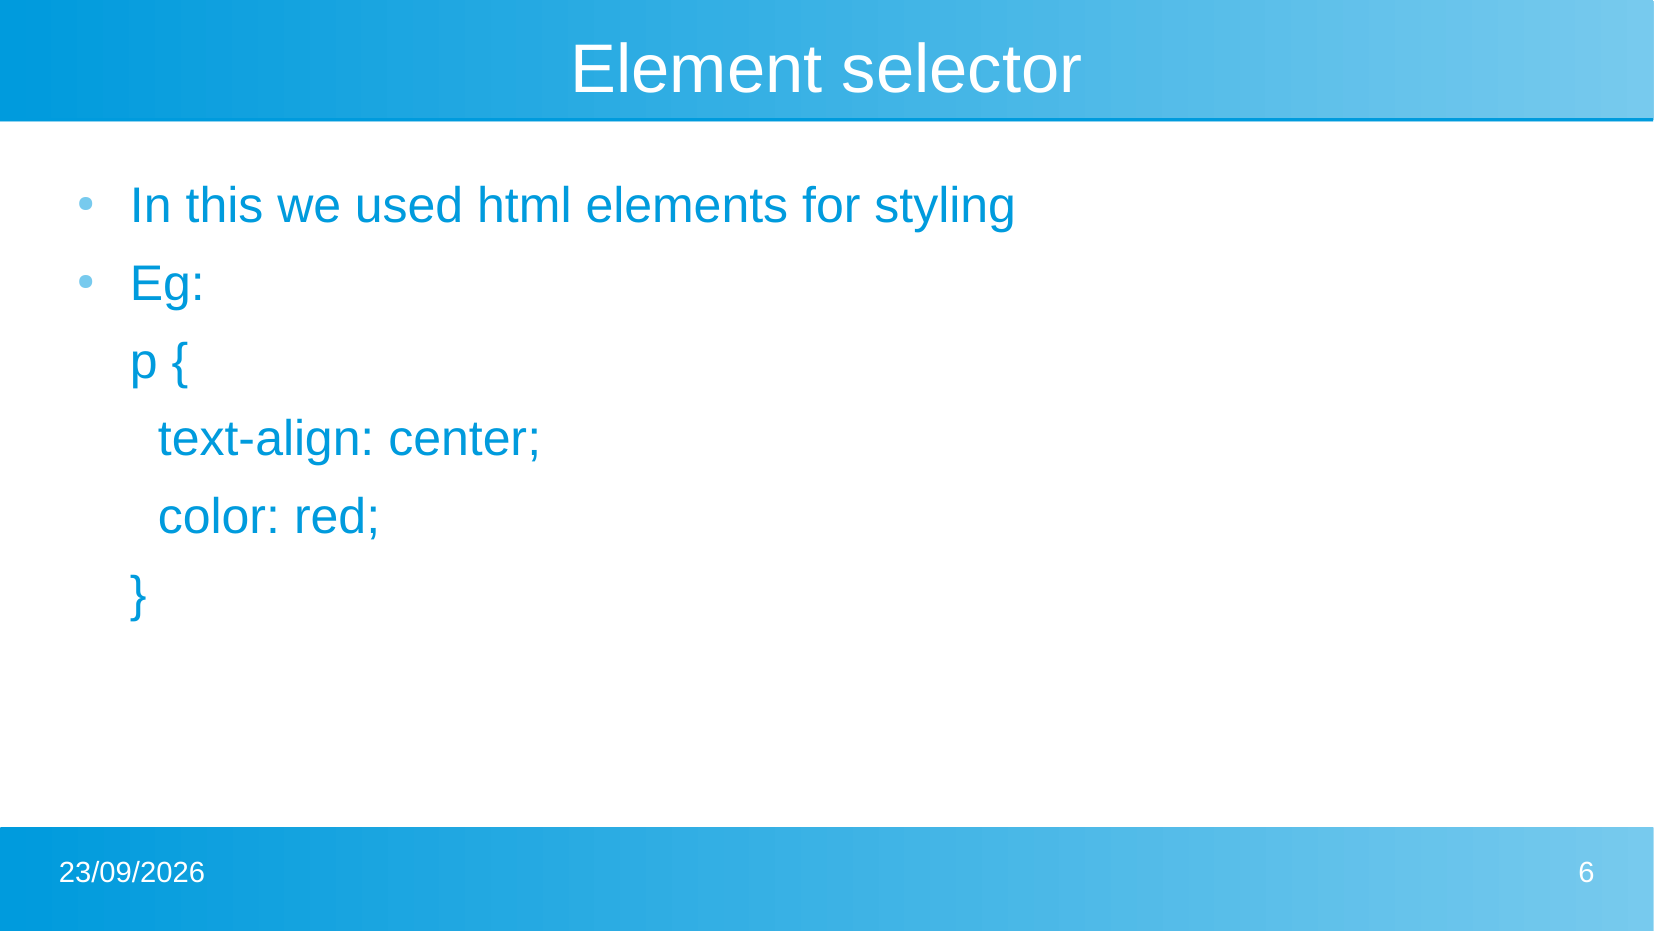

# Element selector
In this we used html elements for styling
Eg:
p {
 text-align: center;
 color: red;
}
6